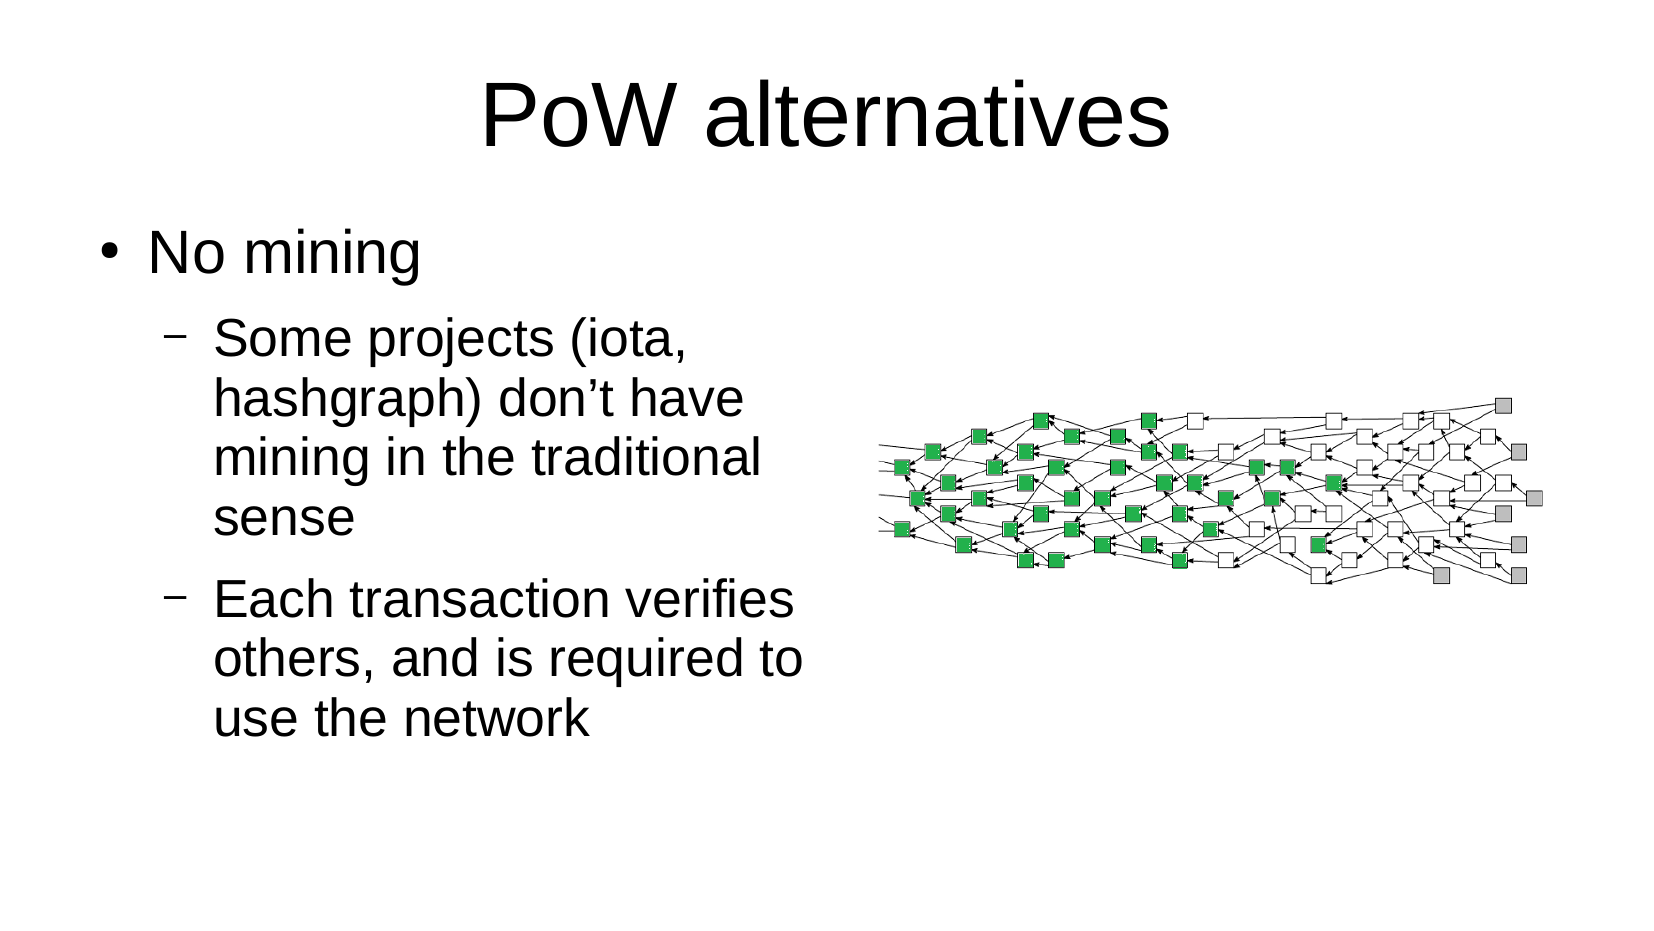

# PoW alternatives
No mining
Some projects (iota, hashgraph) don’t have mining in the traditional sense
Each transaction verifies others, and is required to use the network